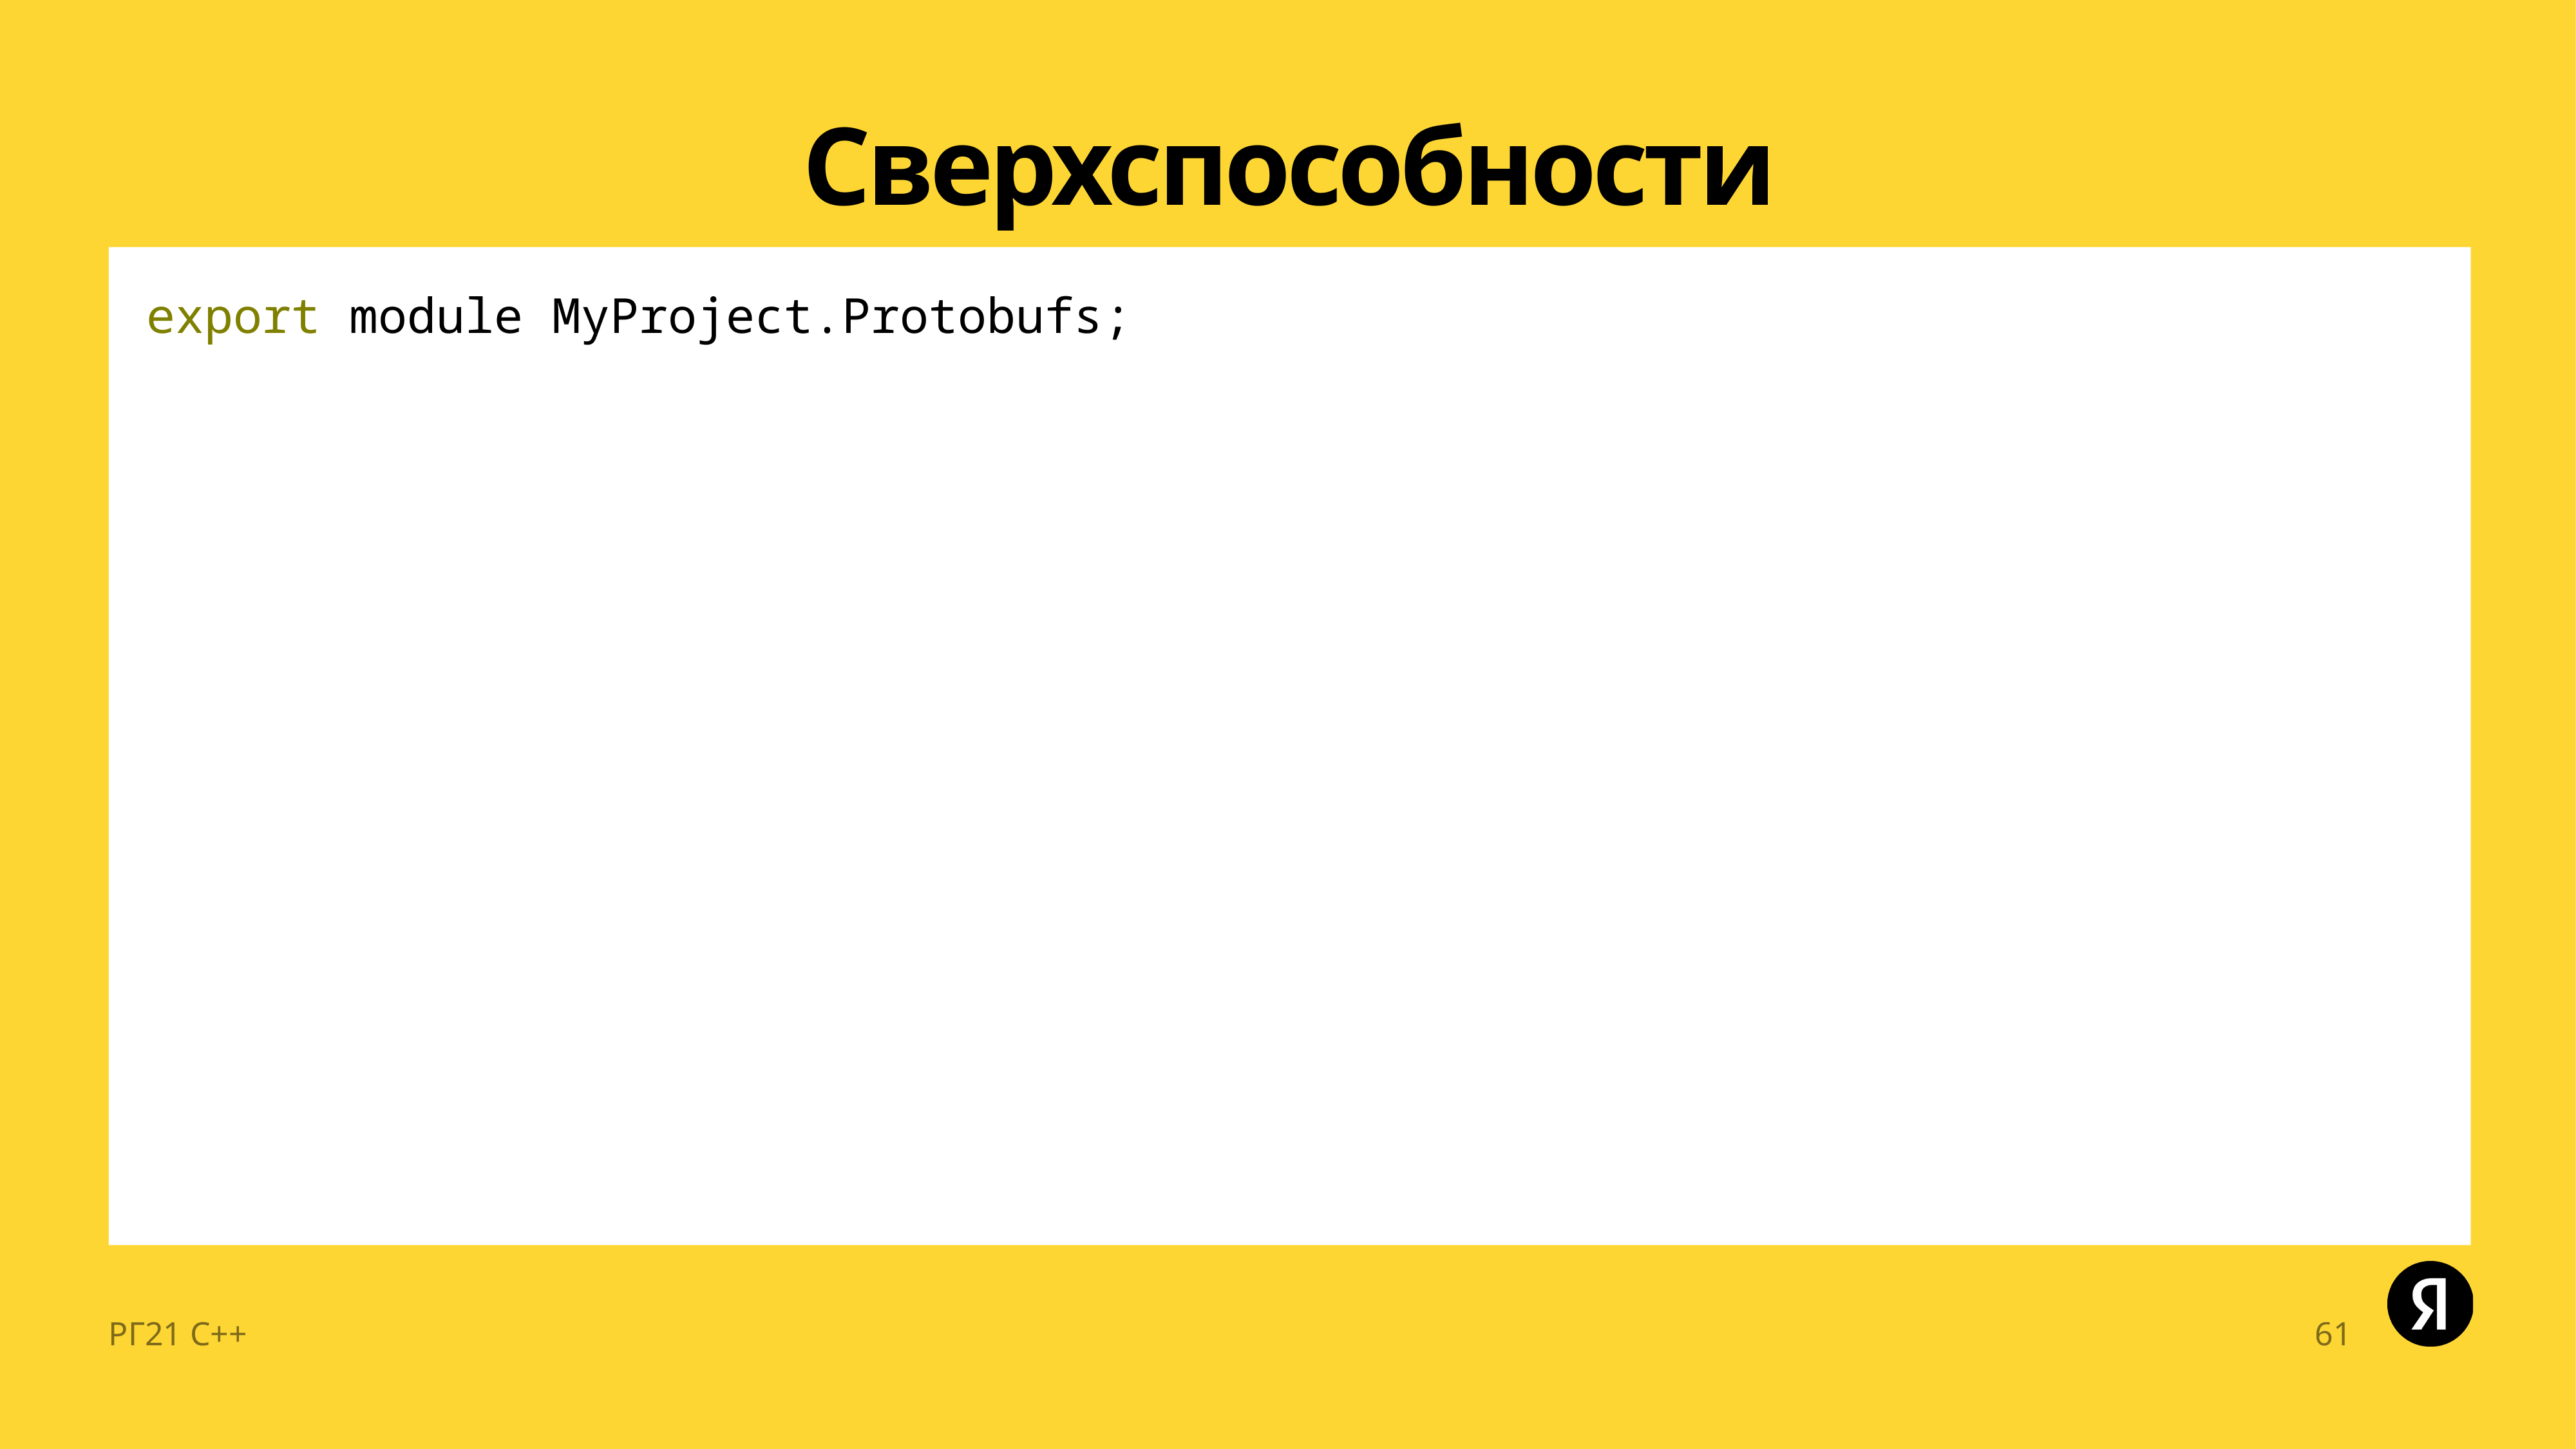

Сверхспособности
# export module MyProject.Protobufs;
РГ21 C++
61